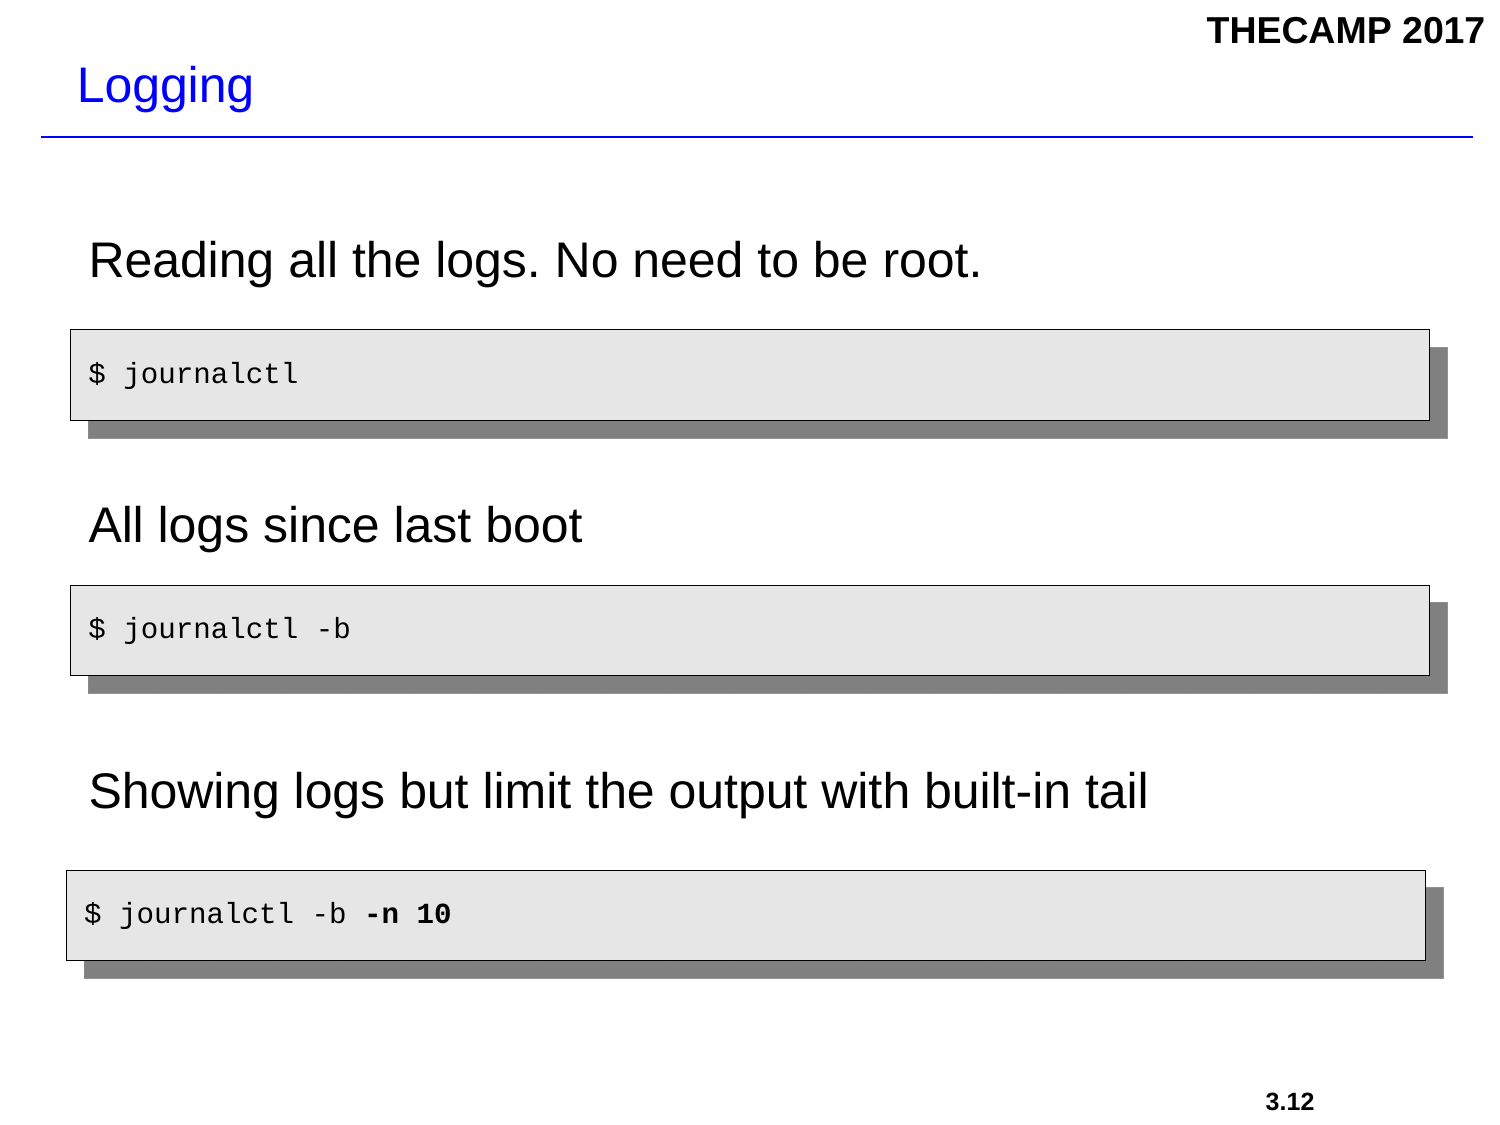

# Logging
Reading all the logs. No need to be root.
All logs since last boot
Showing logs but limit the output with built-in tail
 $ journalctl
 $ journalctl -b
 $ journalctl -b -n 10